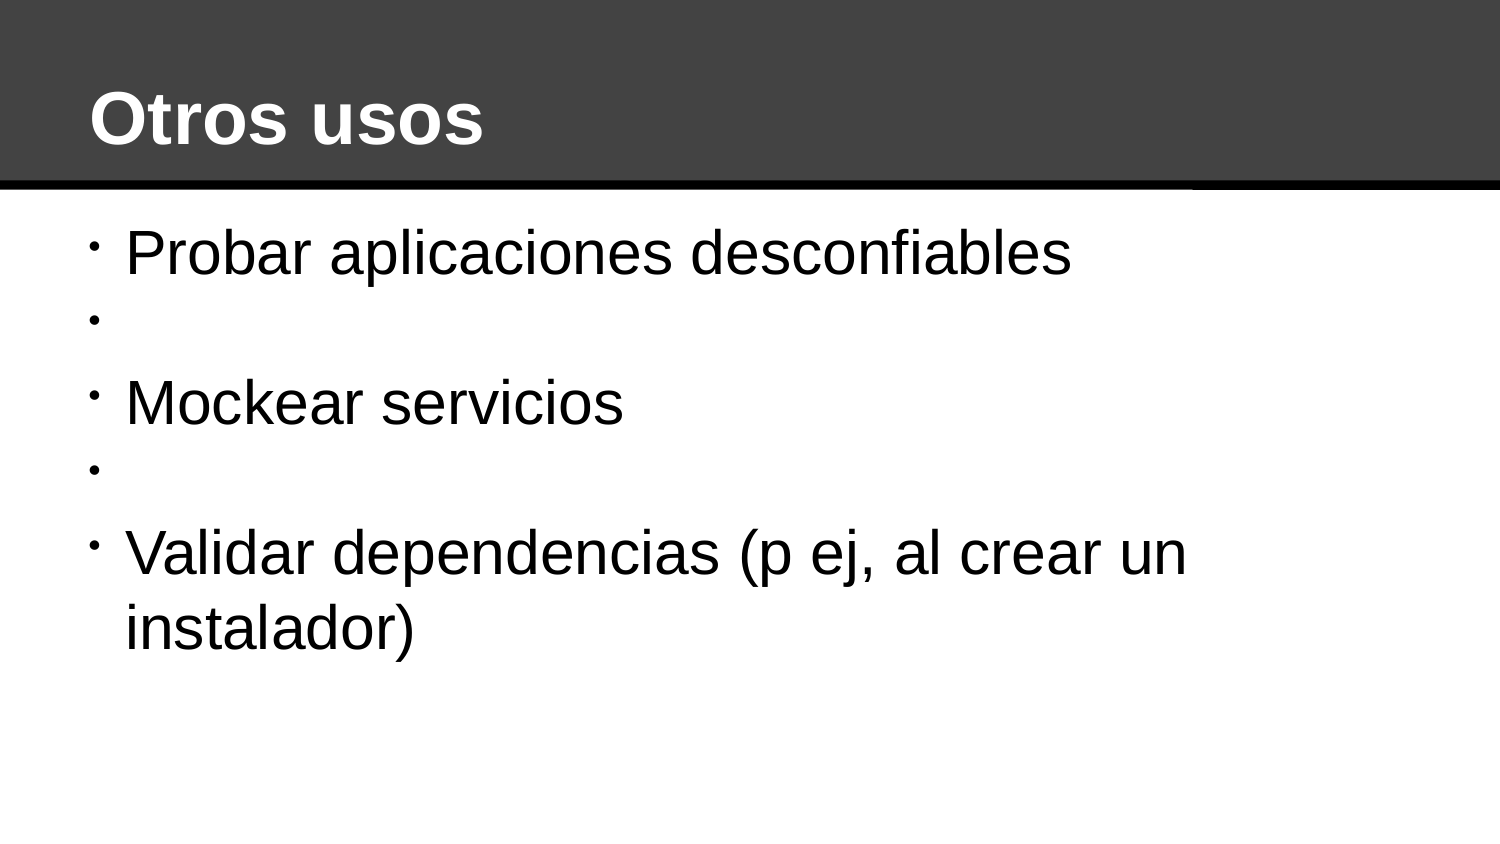

Otros usos
Probar aplicaciones desconfiables
Mockear servicios
Validar dependencias (p ej, al crear un instalador)